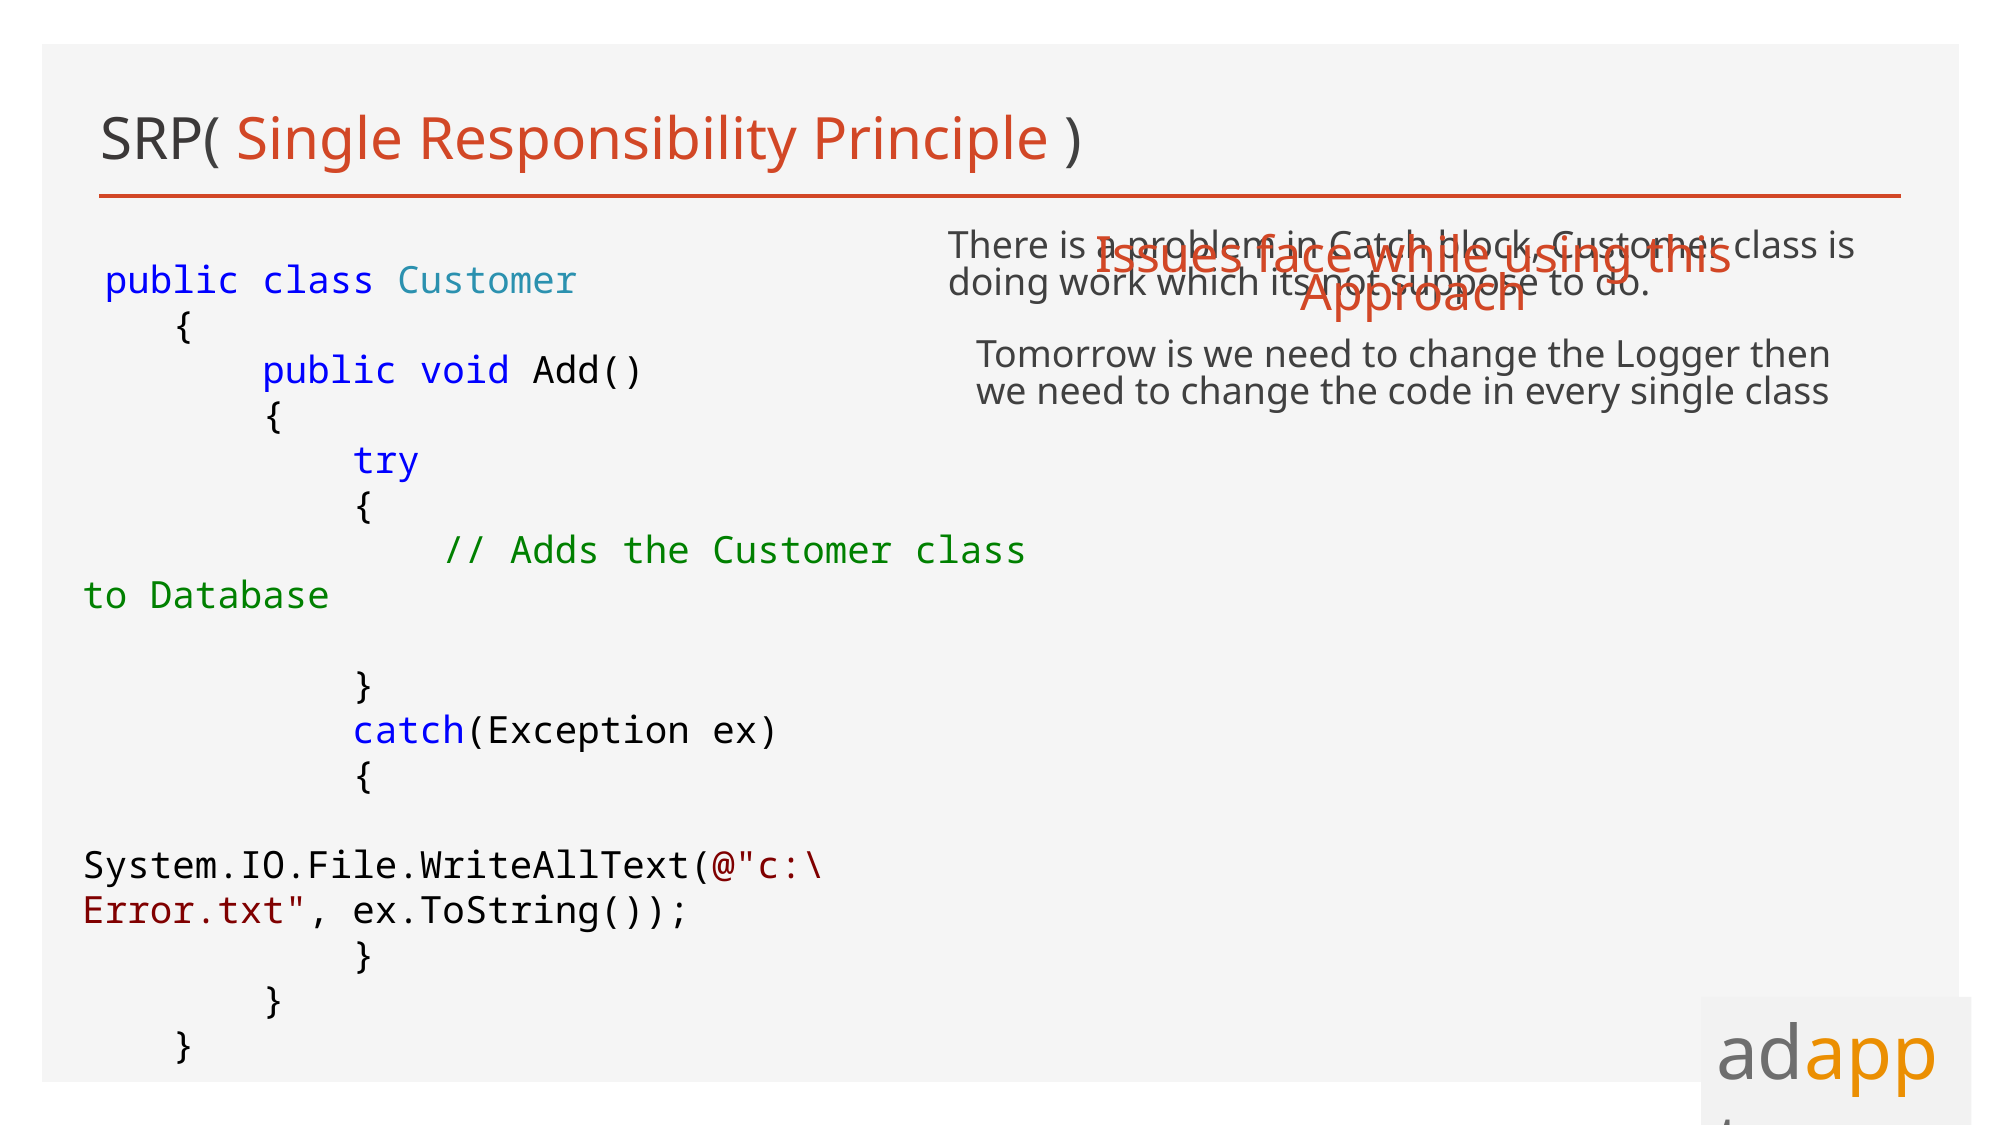

# SRP( Single Responsibility Principle )
There is a problem in Catch block, Customer class is doing work which its not suppose to do.
Issues face while using this Approach
Tomorrow is we need to change the Logger then we need to change the code in every single class
 public class Customer
 {
 public void Add()
 {
 try
 {
 // Adds the Customer class to Database
 }
 catch(Exception ex)
 {
 System.IO.File.WriteAllText(@"c:\Error.txt", ex.ToString());
 }
 }
 }
adappt